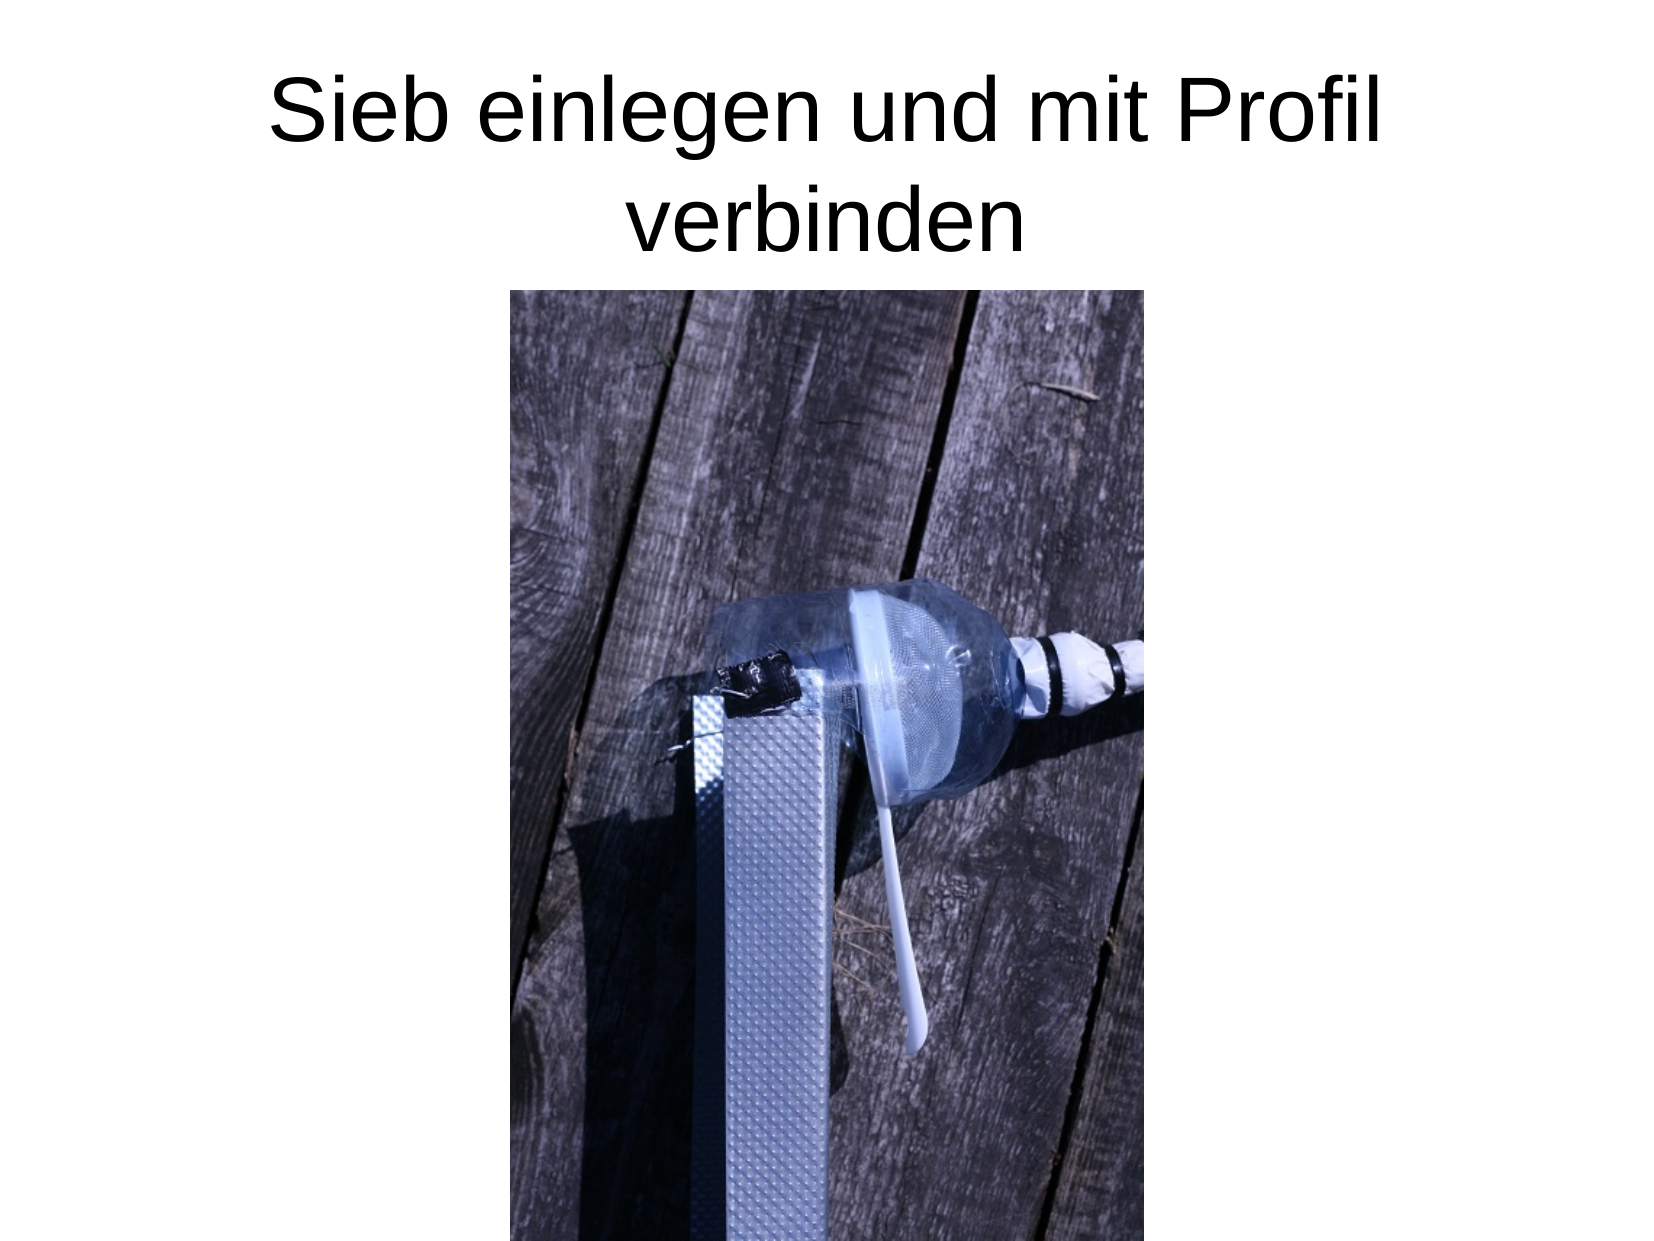

# Sieb einlegen und mit Profil verbinden